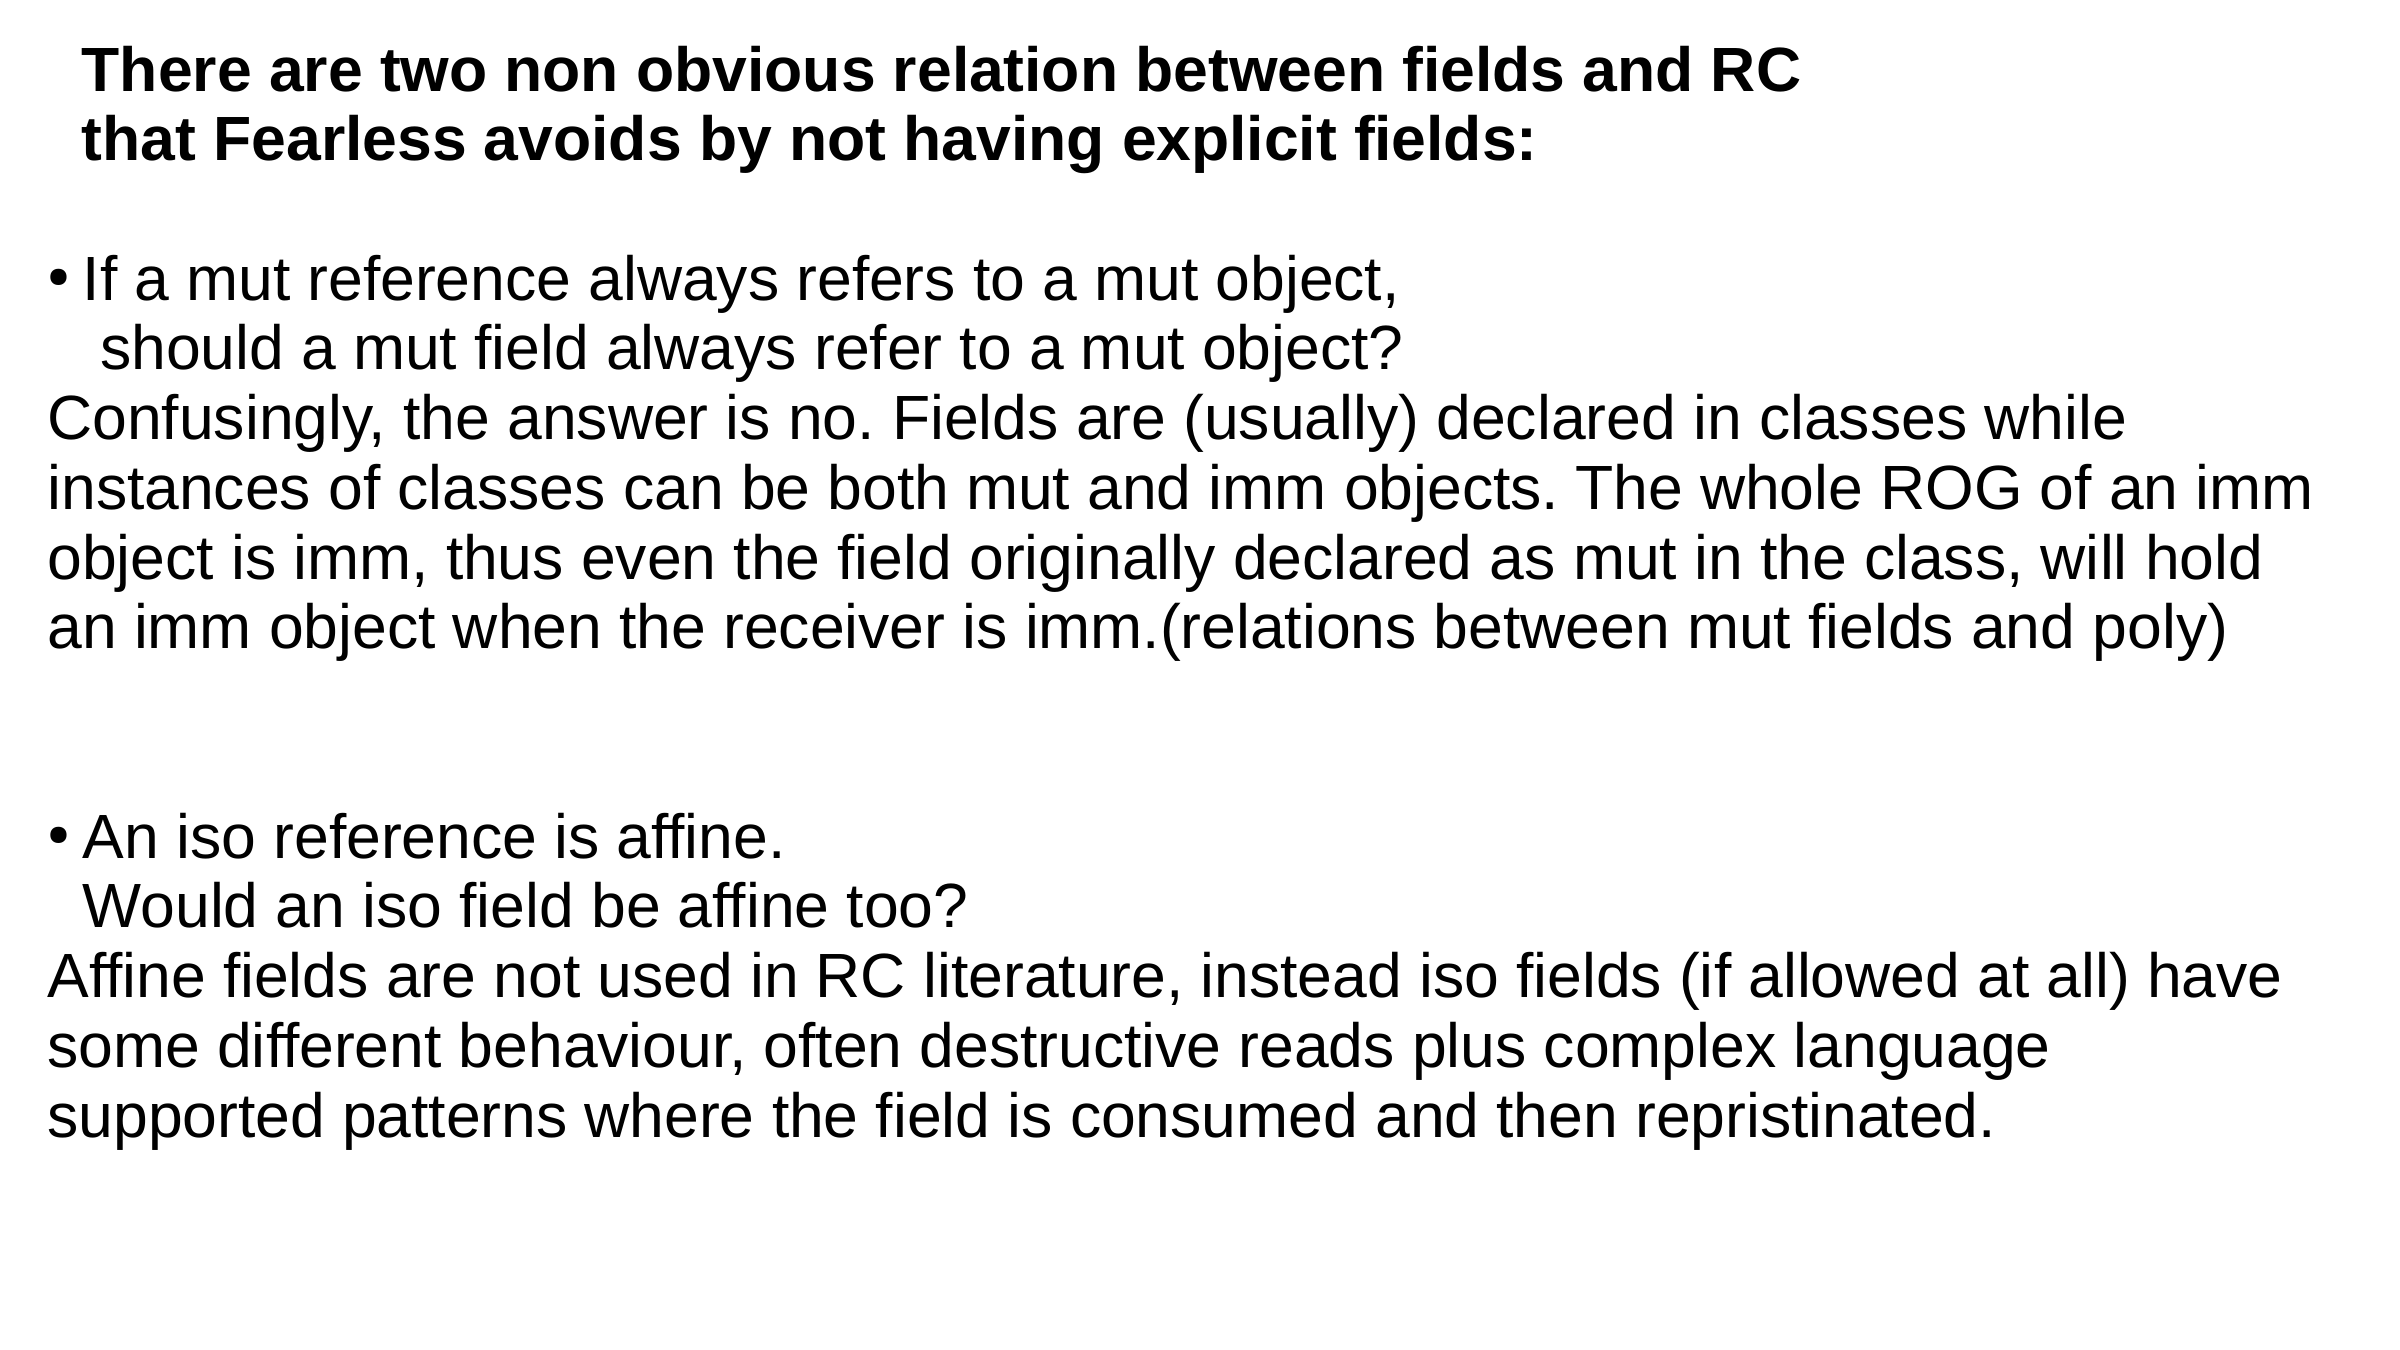

There are two non obvious relation between fields and RC
 that Fearless avoids by not having explicit fields:
If a mut reference always refers to a mut object,
 should a mut field always refer to a mut object?
Confusingly, the answer is no. Fields are (usually) declared in classes while instances of classes can be both mut and imm objects. The whole ROG of an imm object is imm, thus even the field originally declared as mut in the class, will hold an imm object when the receiver is imm.(relations between mut fields and poly)
An iso reference is affine.
Would an iso field be affine too?
Affine fields are not used in RC literature, instead iso fields (if allowed at all) have some different behaviour, often destructive reads plus complex language supported patterns where the field is consumed and then repristinated.